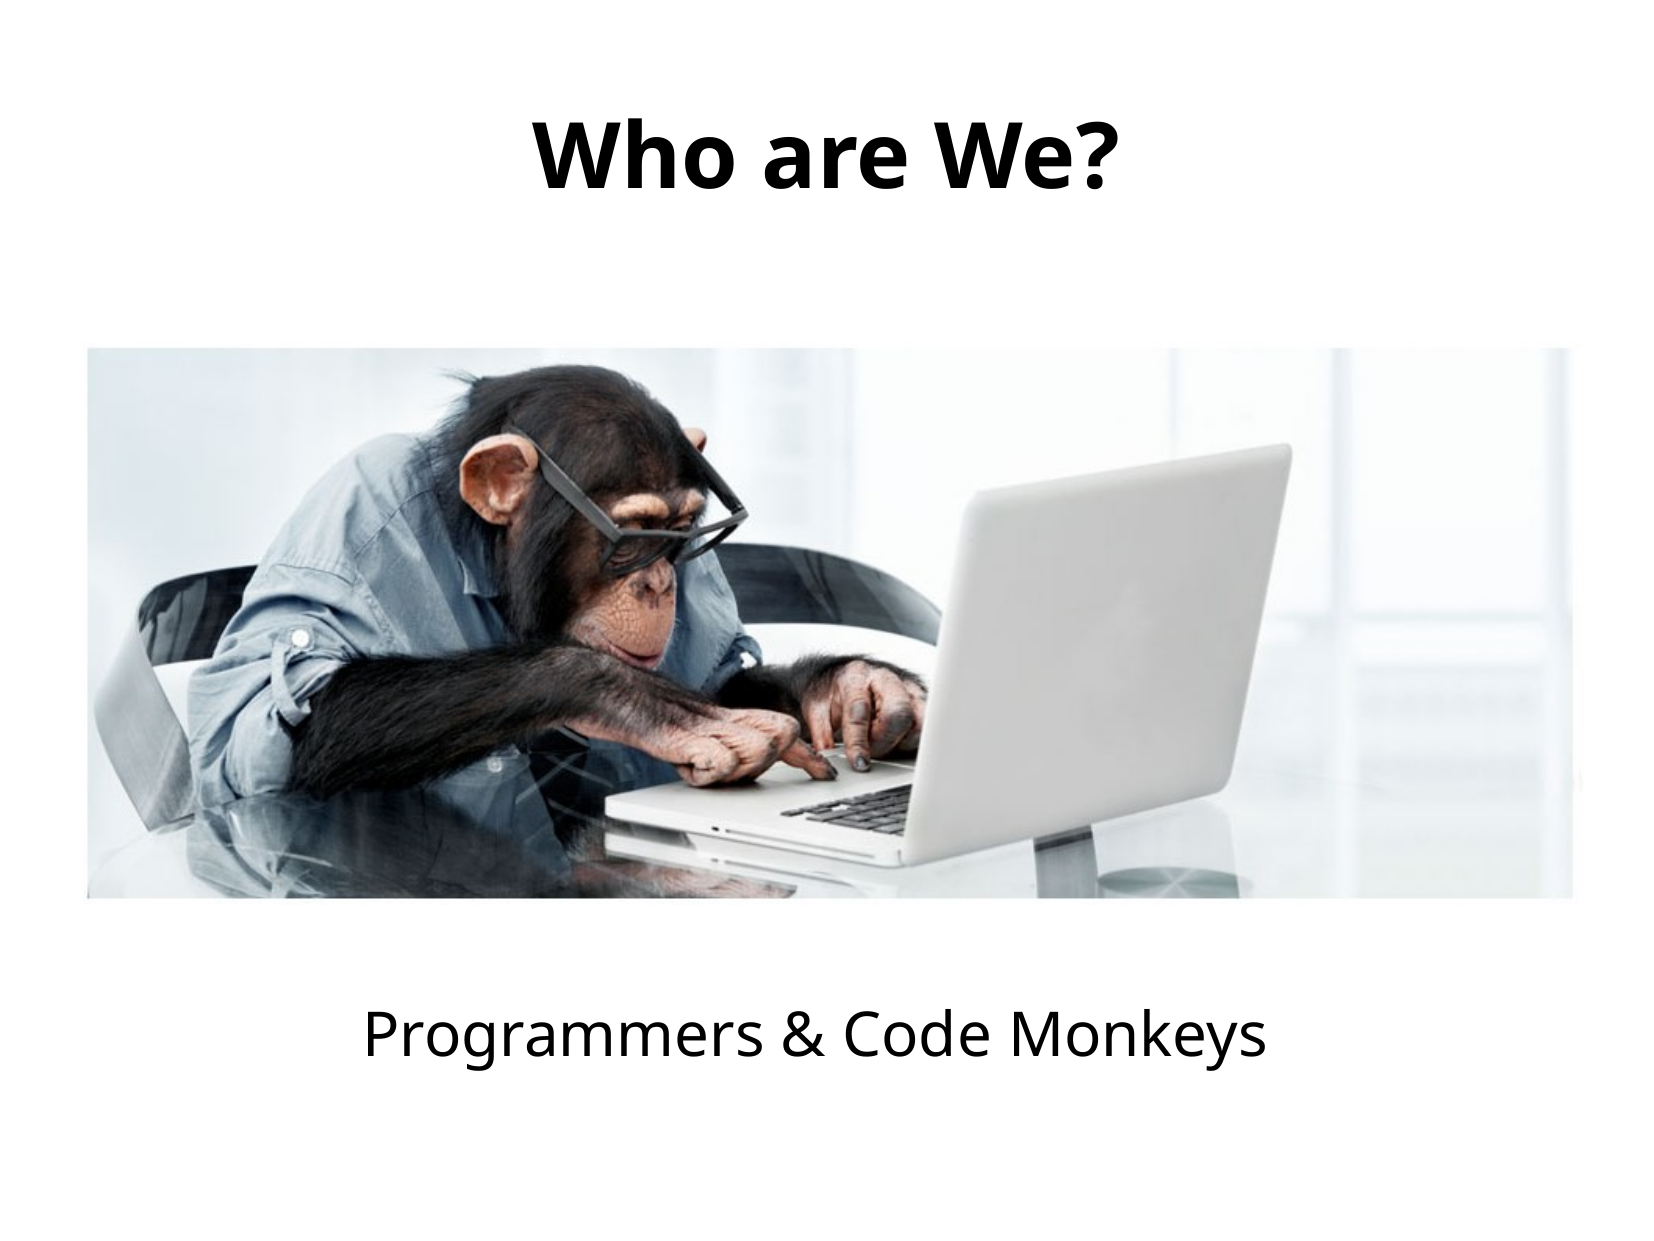

# Who are We?
Programmers & Code Monkeys